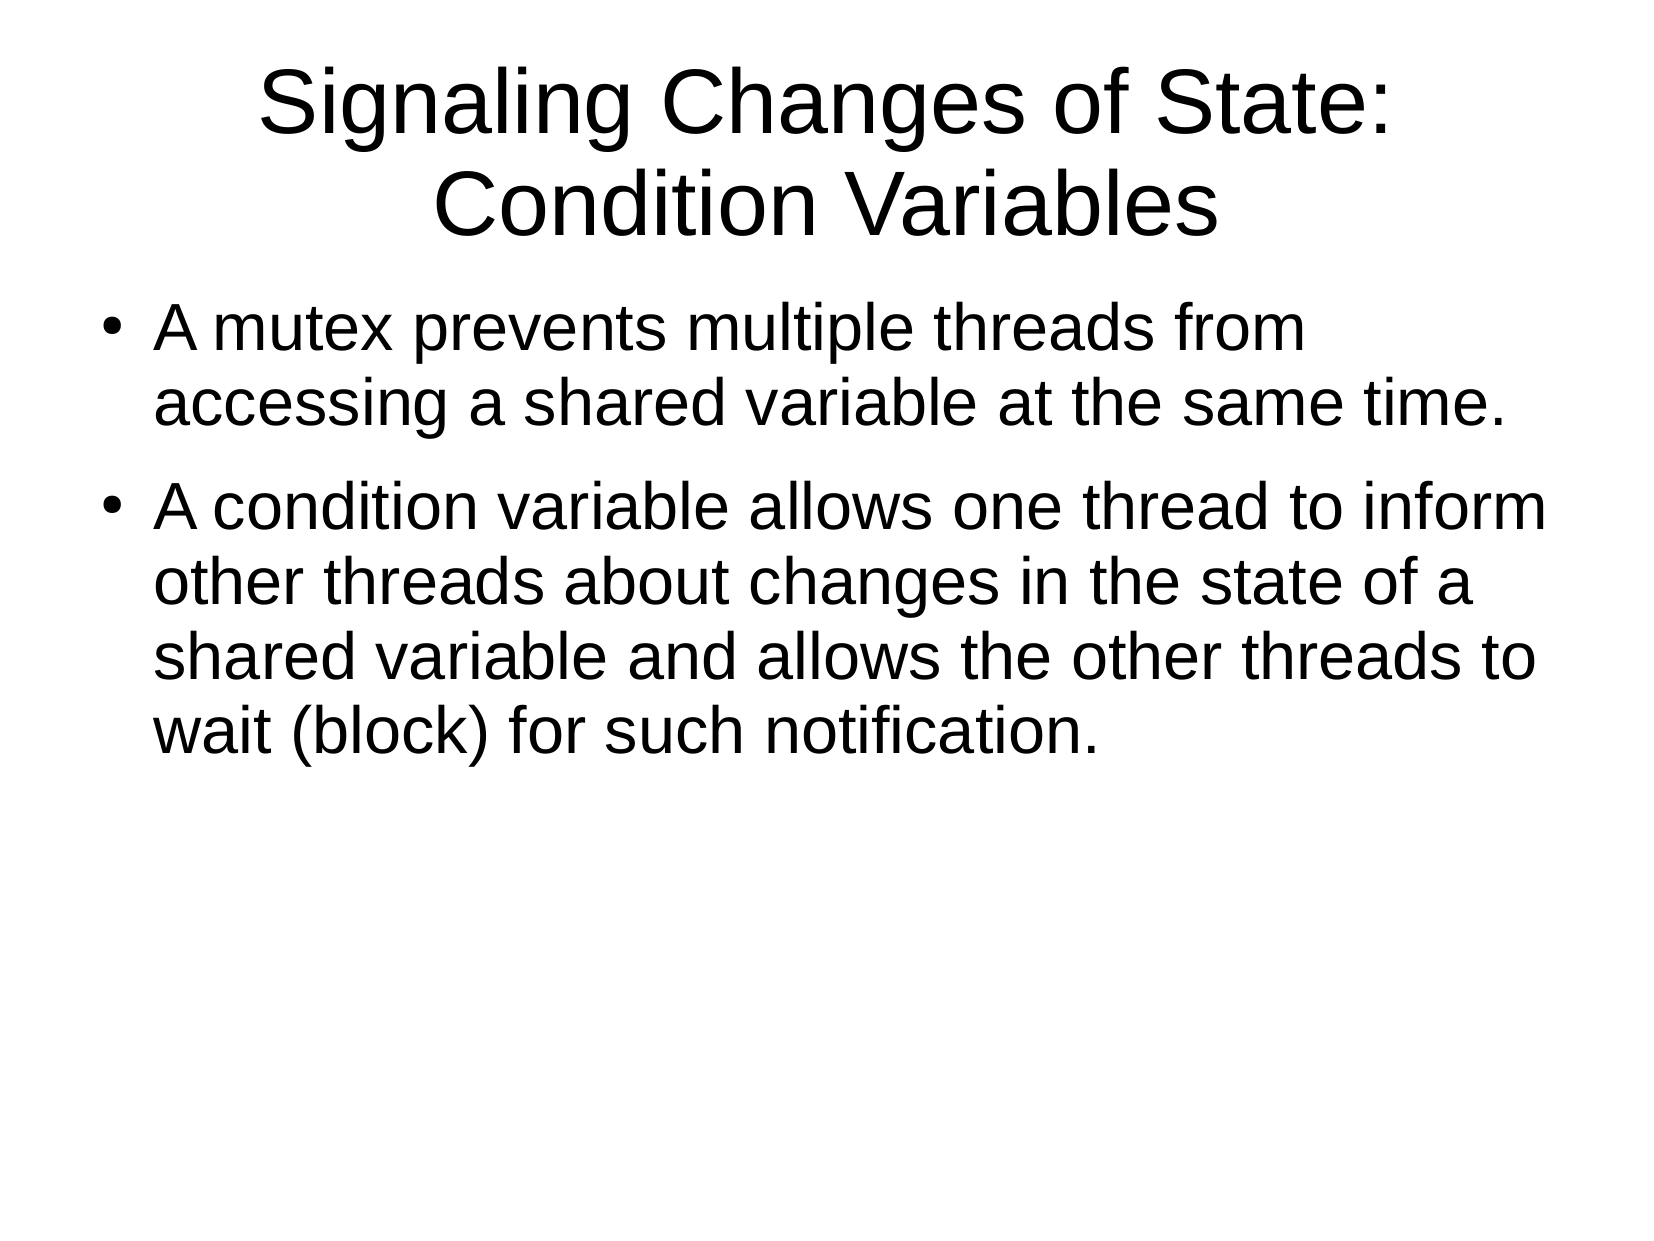

# Signaling Changes of State: Condition Variables
A mutex prevents multiple threads from accessing a shared variable at the same time.
A condition variable allows one thread to inform other threads about changes in the state of a shared variable and allows the other threads to wait (block) for such notification.